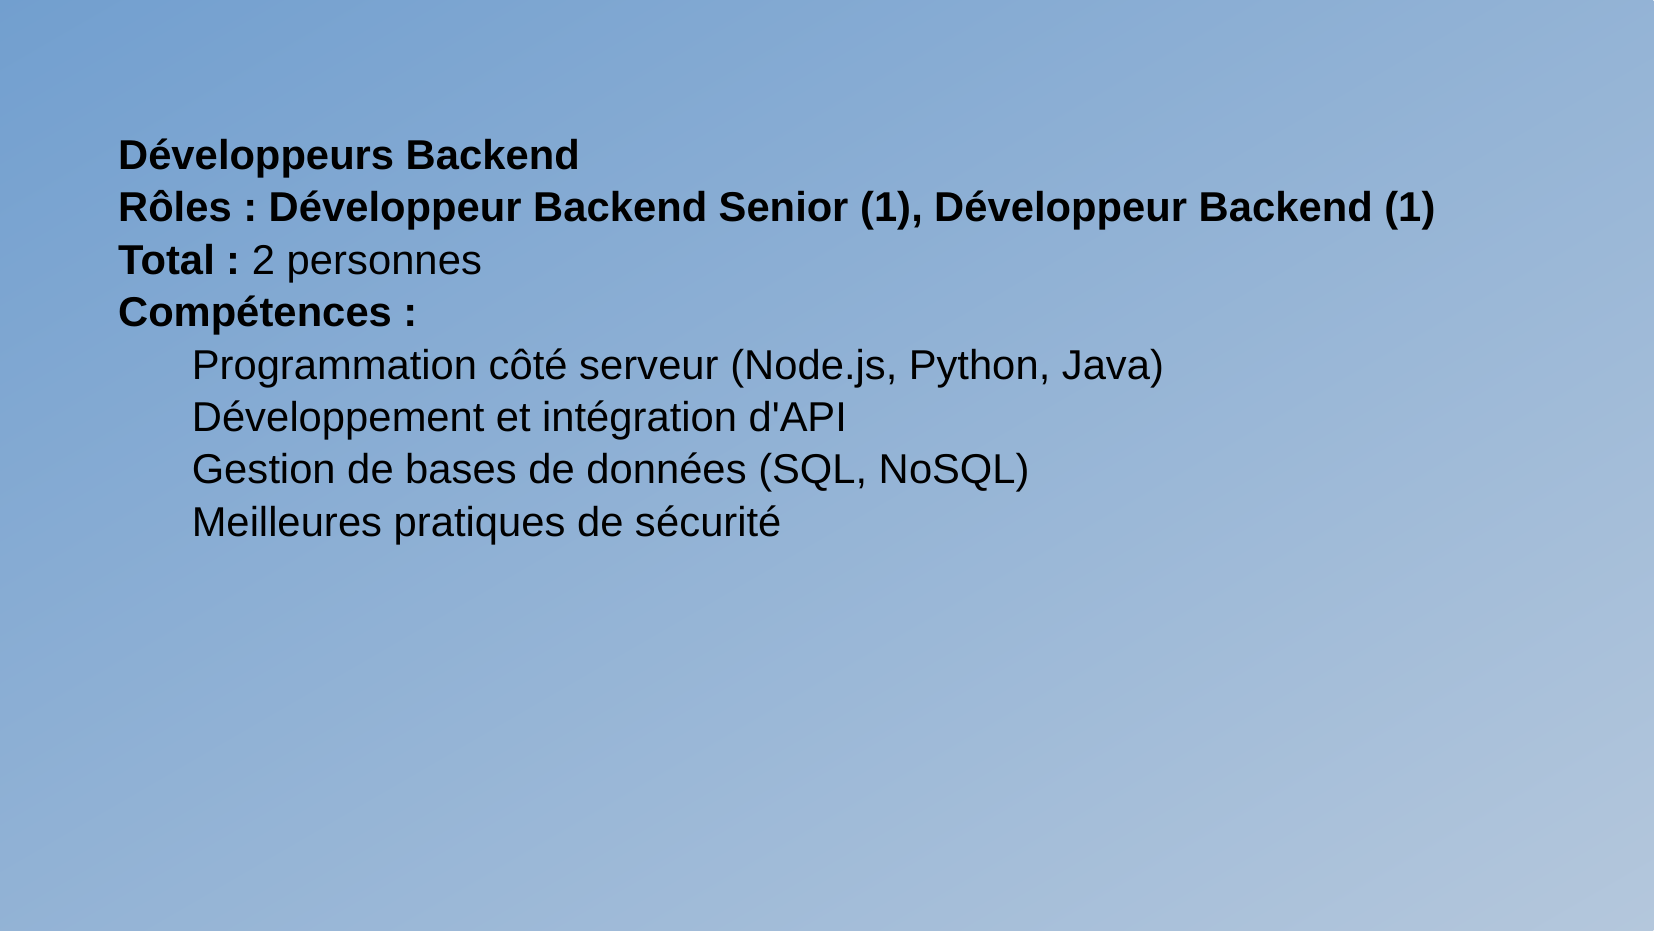

# Développeurs Backend
Rôles : Développeur Backend Senior (1), Développeur Backend (1)
Total : 2 personnes
Compétences :
	Programmation côté serveur (Node.js, Python, Java)
	Développement et intégration d'API
	Gestion de bases de données (SQL, NoSQL)
	Meilleures pratiques de sécurité